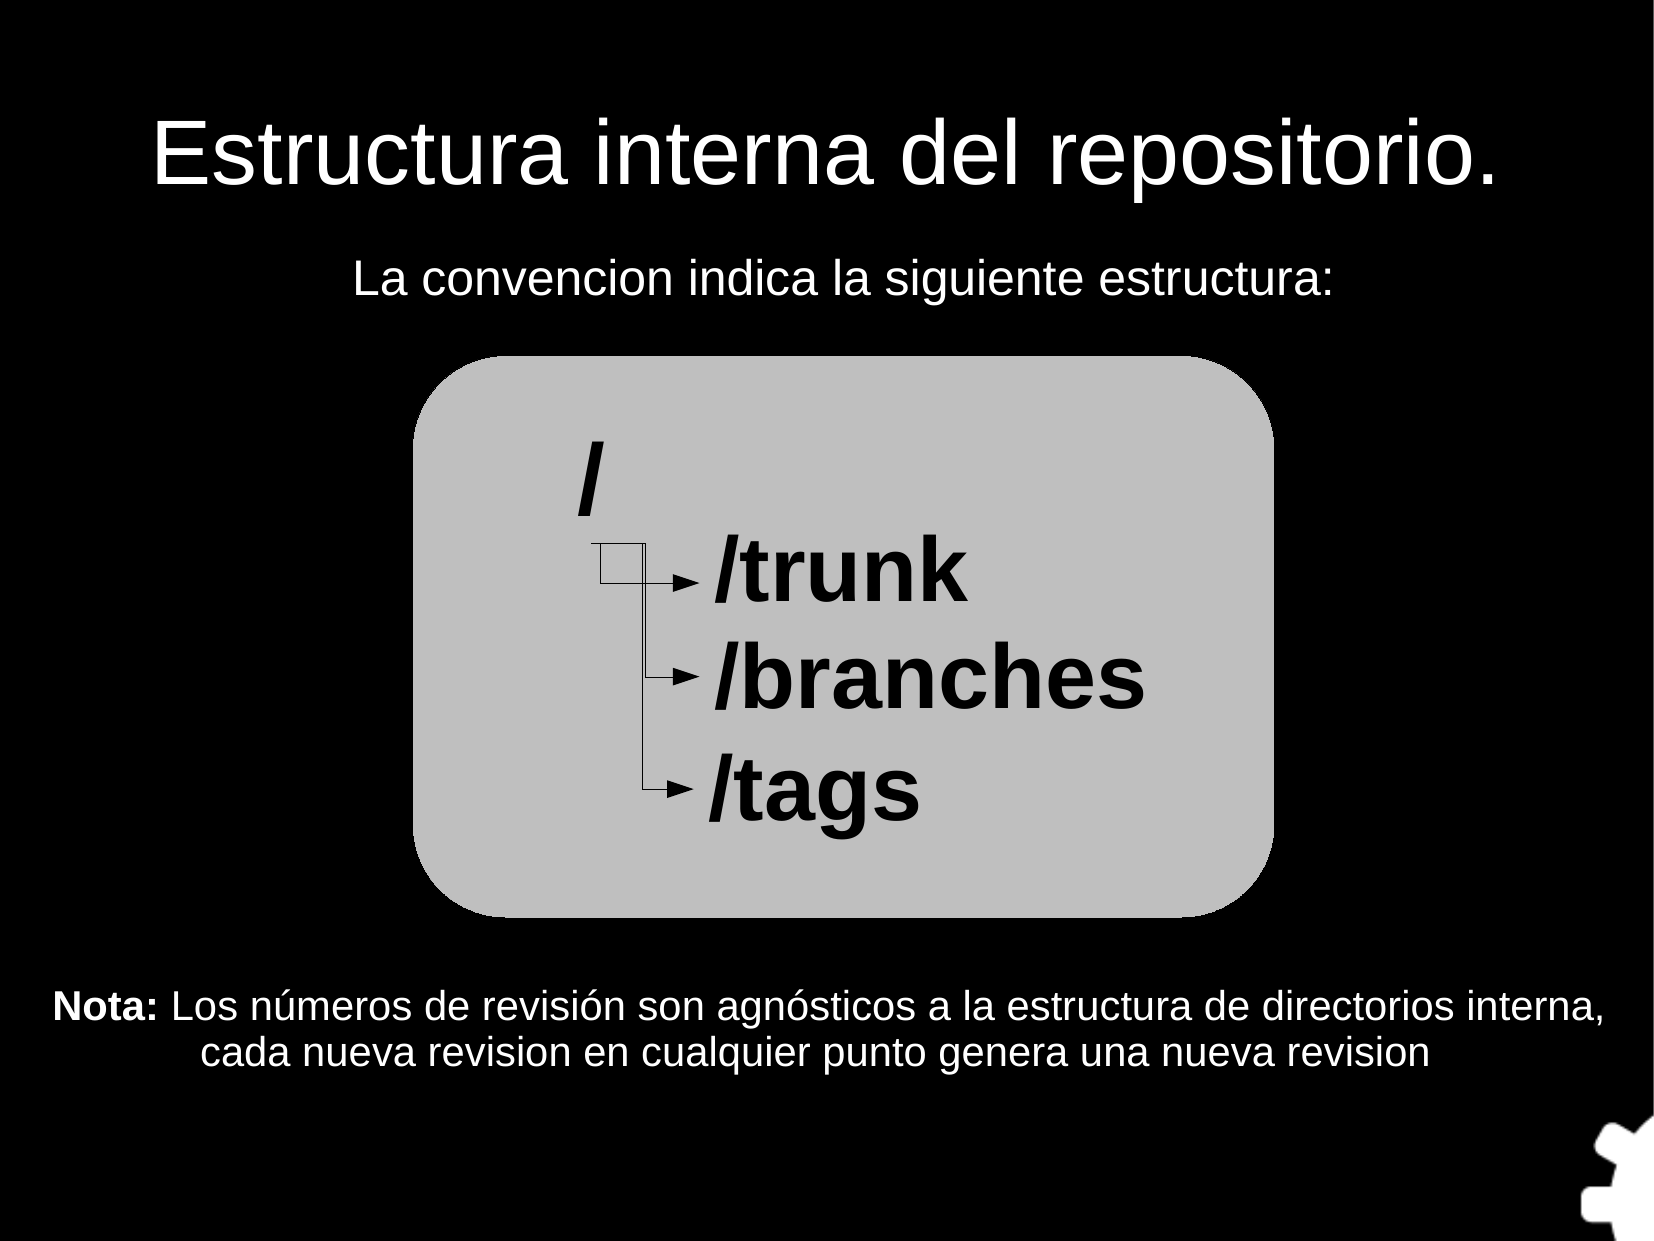

# Estructura interna del repositorio.
La convencion indica la siguiente estructura:
/
/trunk
/branches
/tags
Nota: Los números de revisión son agnósticos a la estructura de directorios interna,
		cada nueva revision en cualquier punto genera una nueva revision